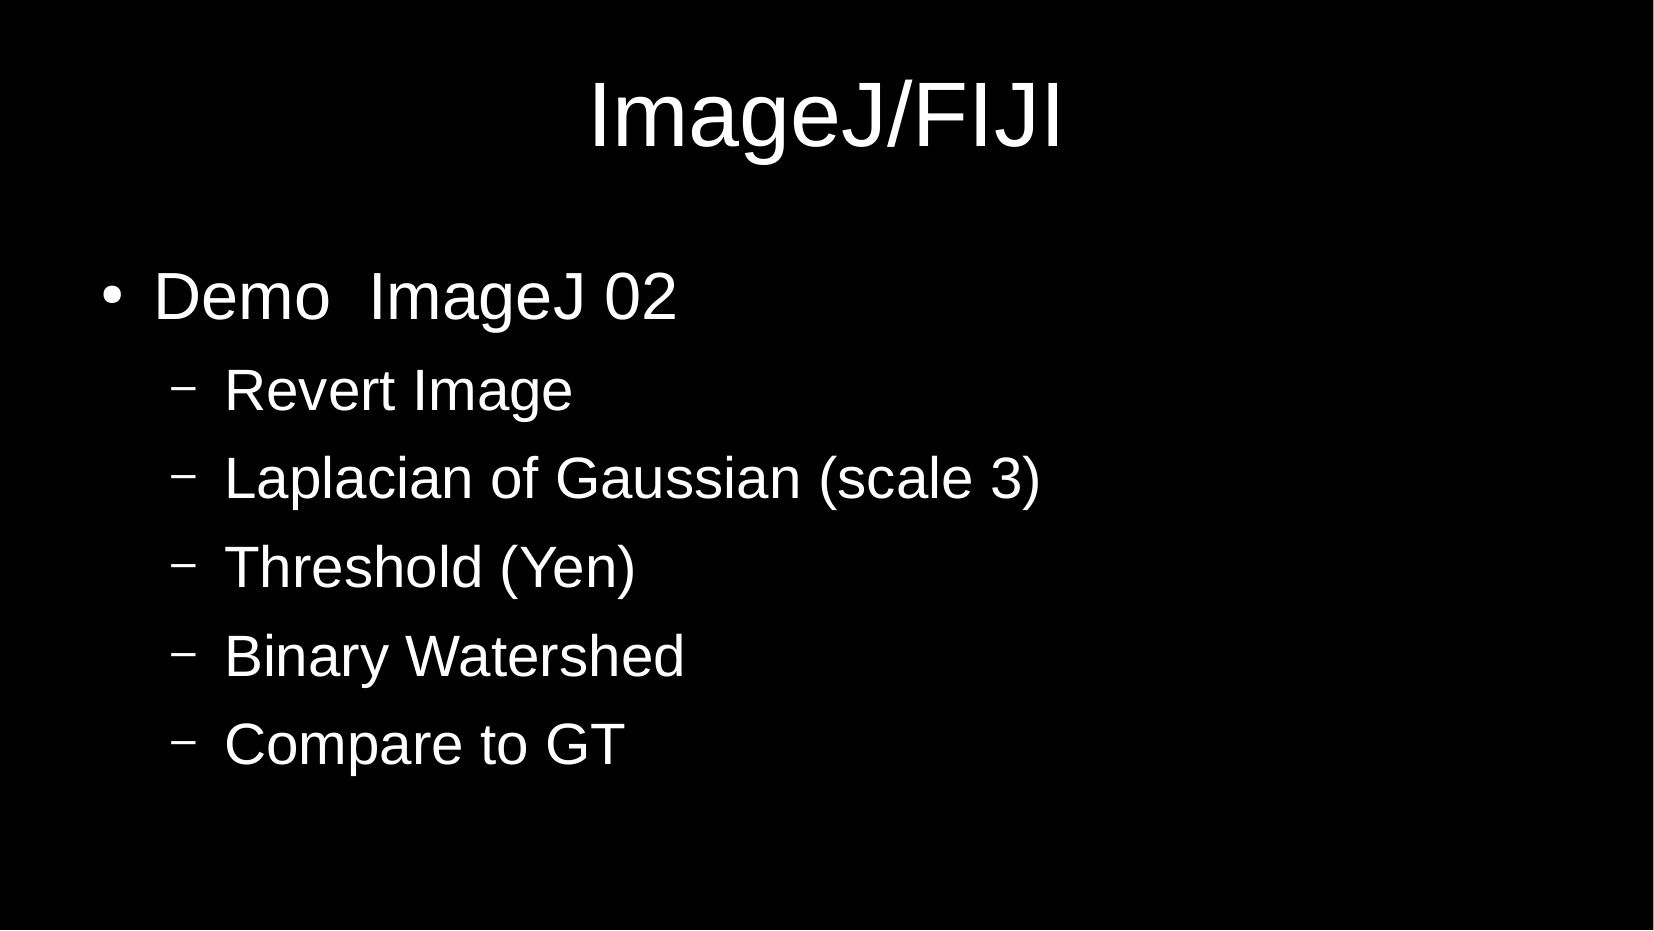

# ImageJ/FIJI
Demo ImageJ 02
Revert Image
Laplacian of Gaussian (scale 3)
Threshold (Yen)
Binary Watershed
Compare to GT